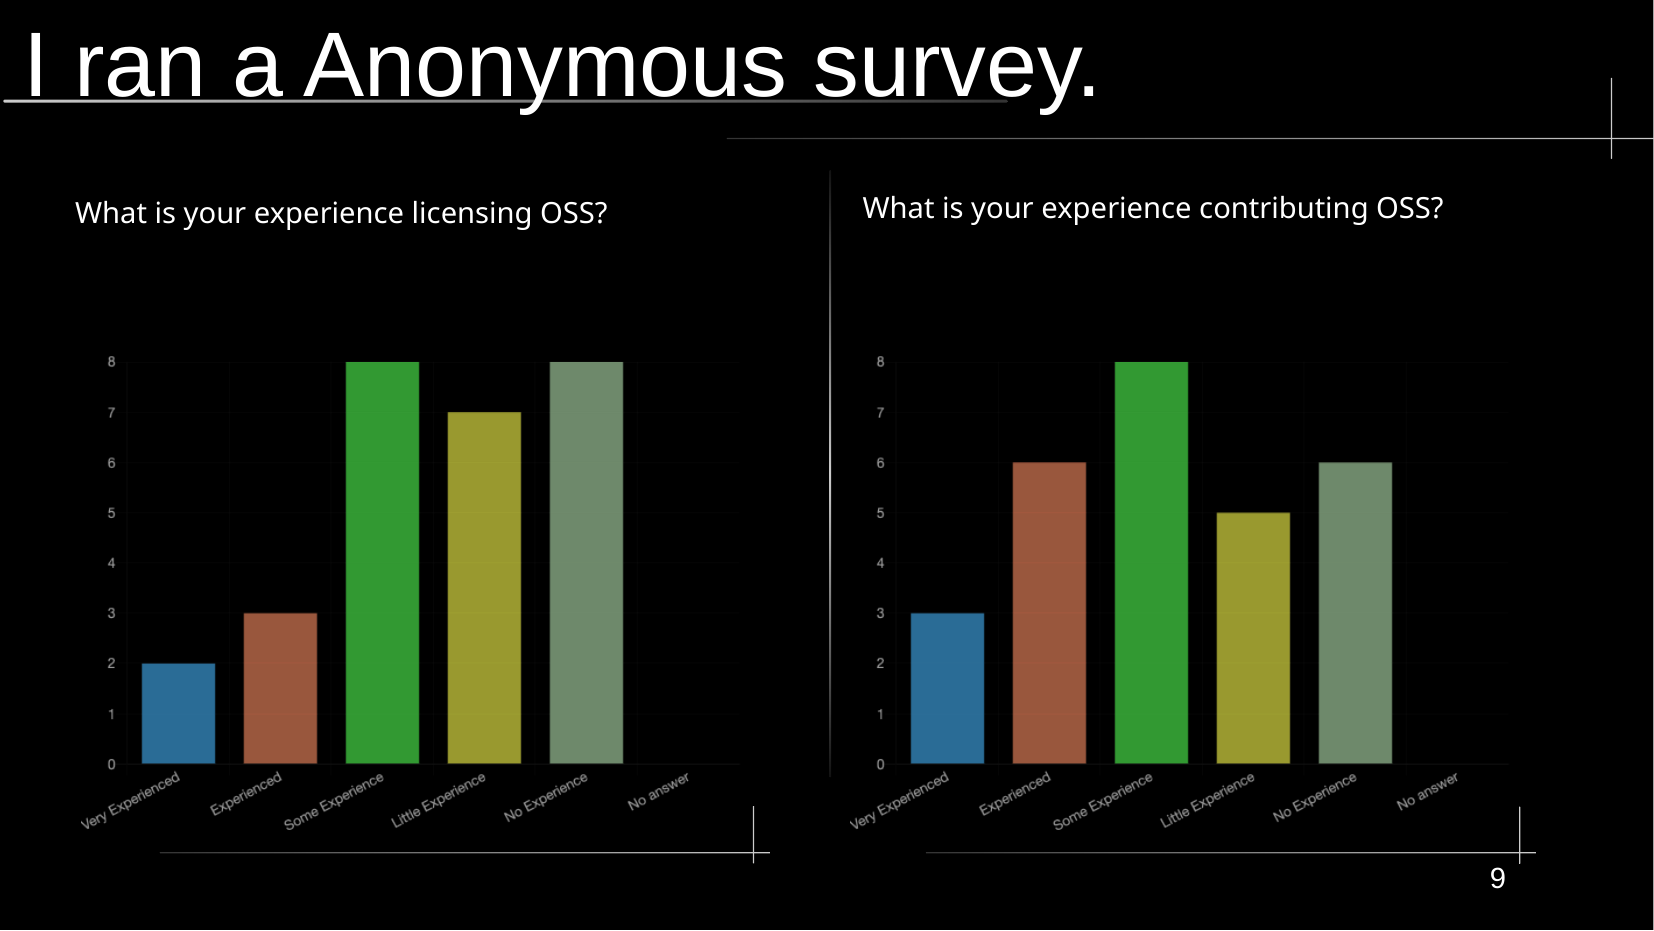

# I ran a Anonymous survey.
What is your experience contributing OSS?
What is your experience licensing OSS?
9